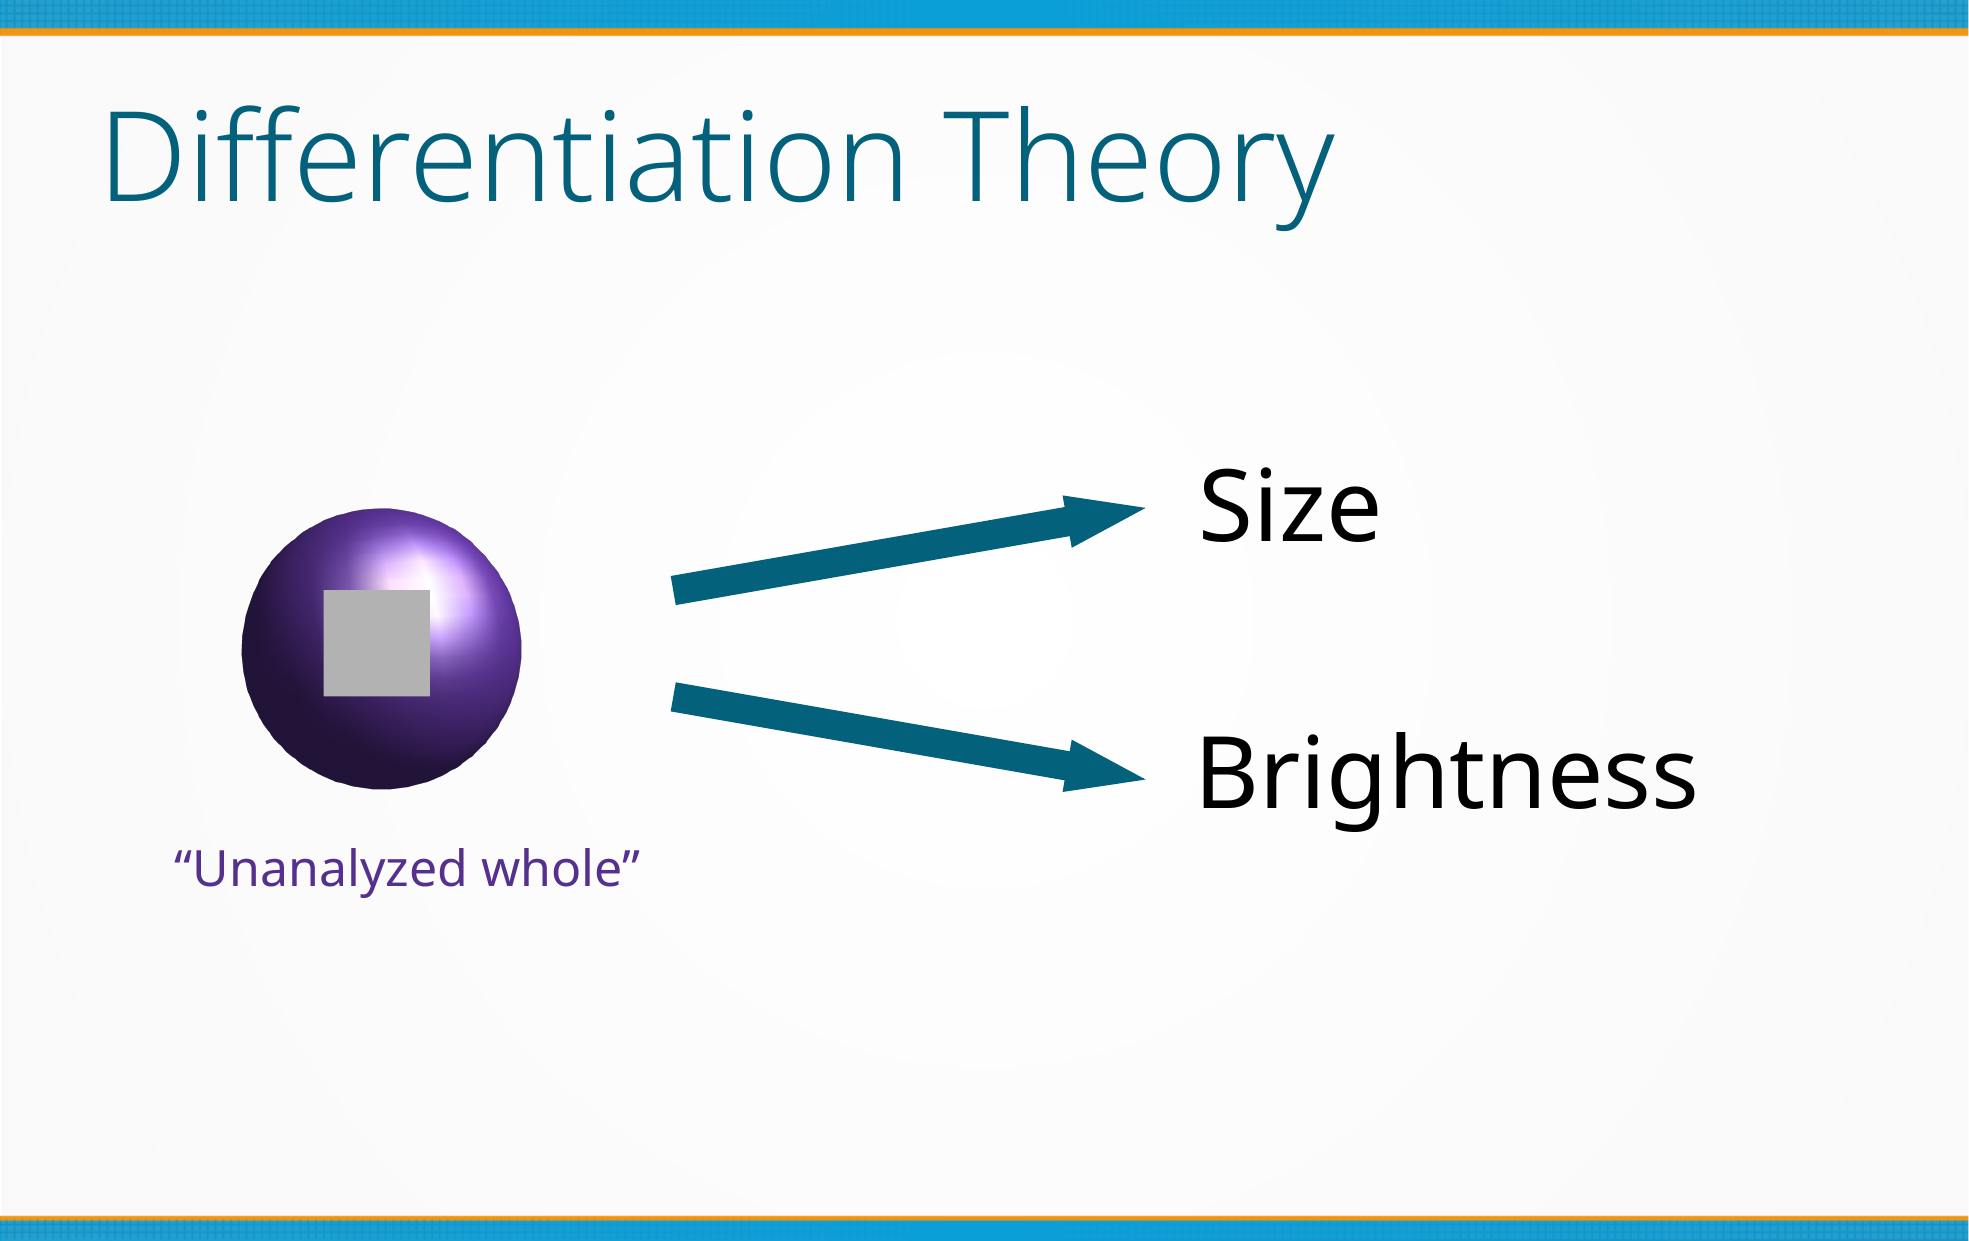

# Differentiation Theory
Size
Brightness
“Unanalyzed whole”